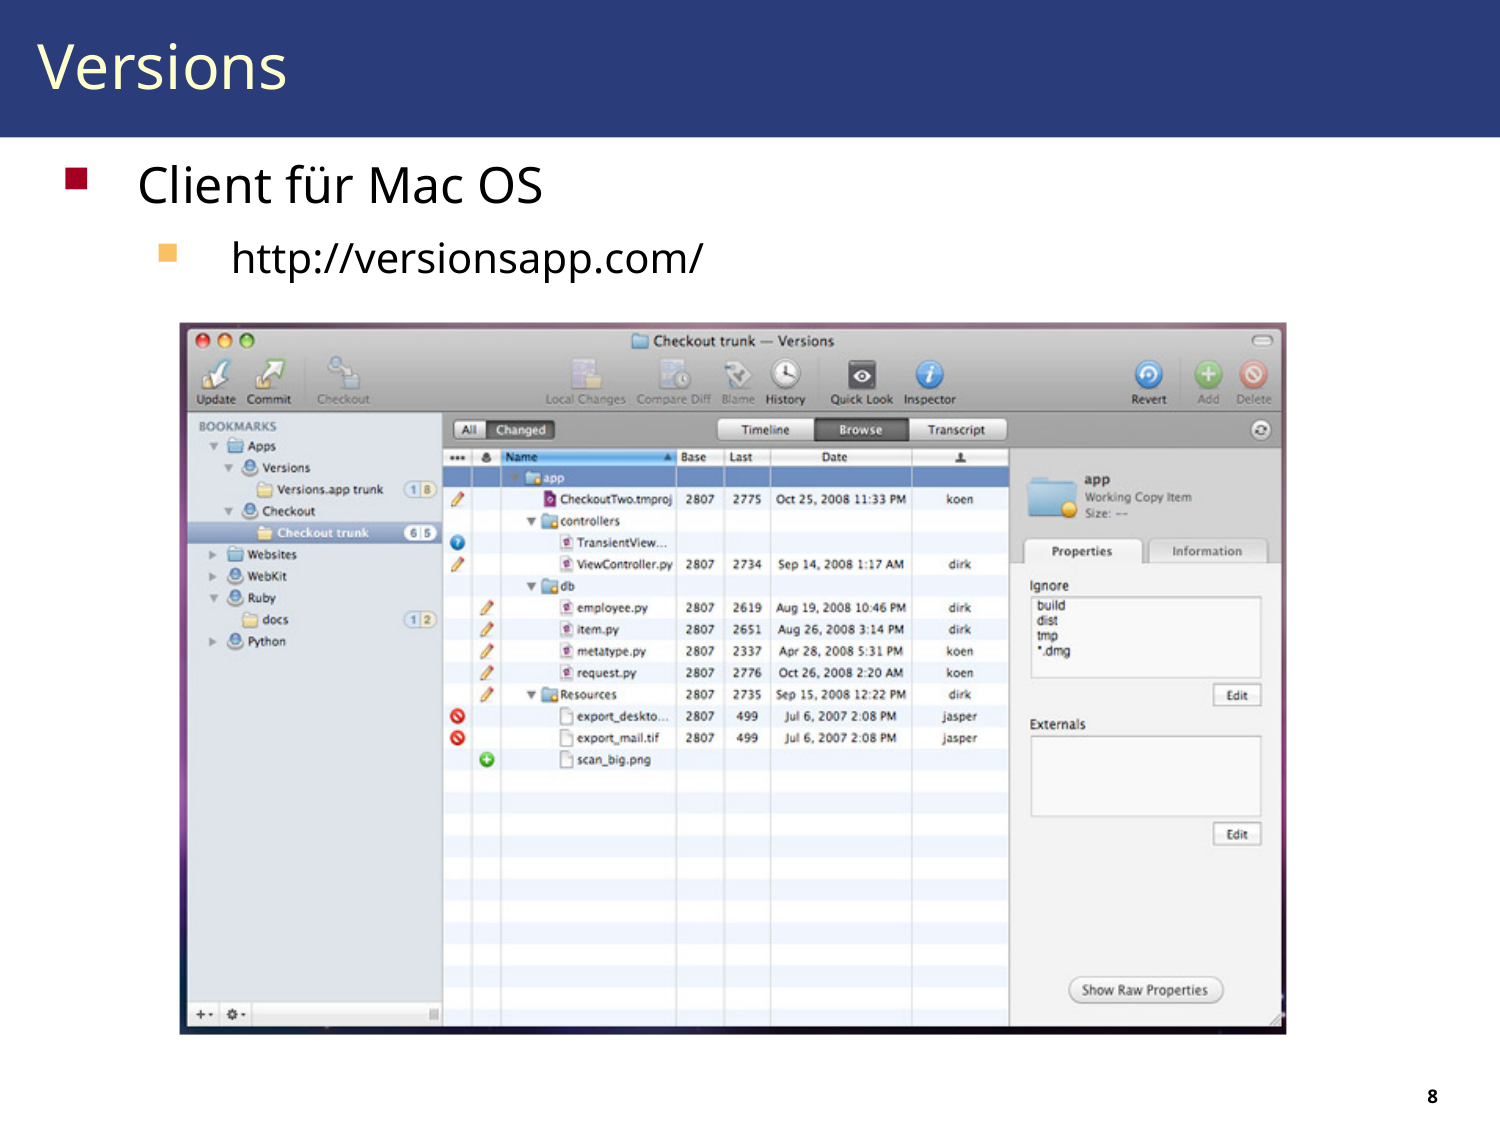

# Versions
Client für Mac OS
http://versionsapp.com/
8